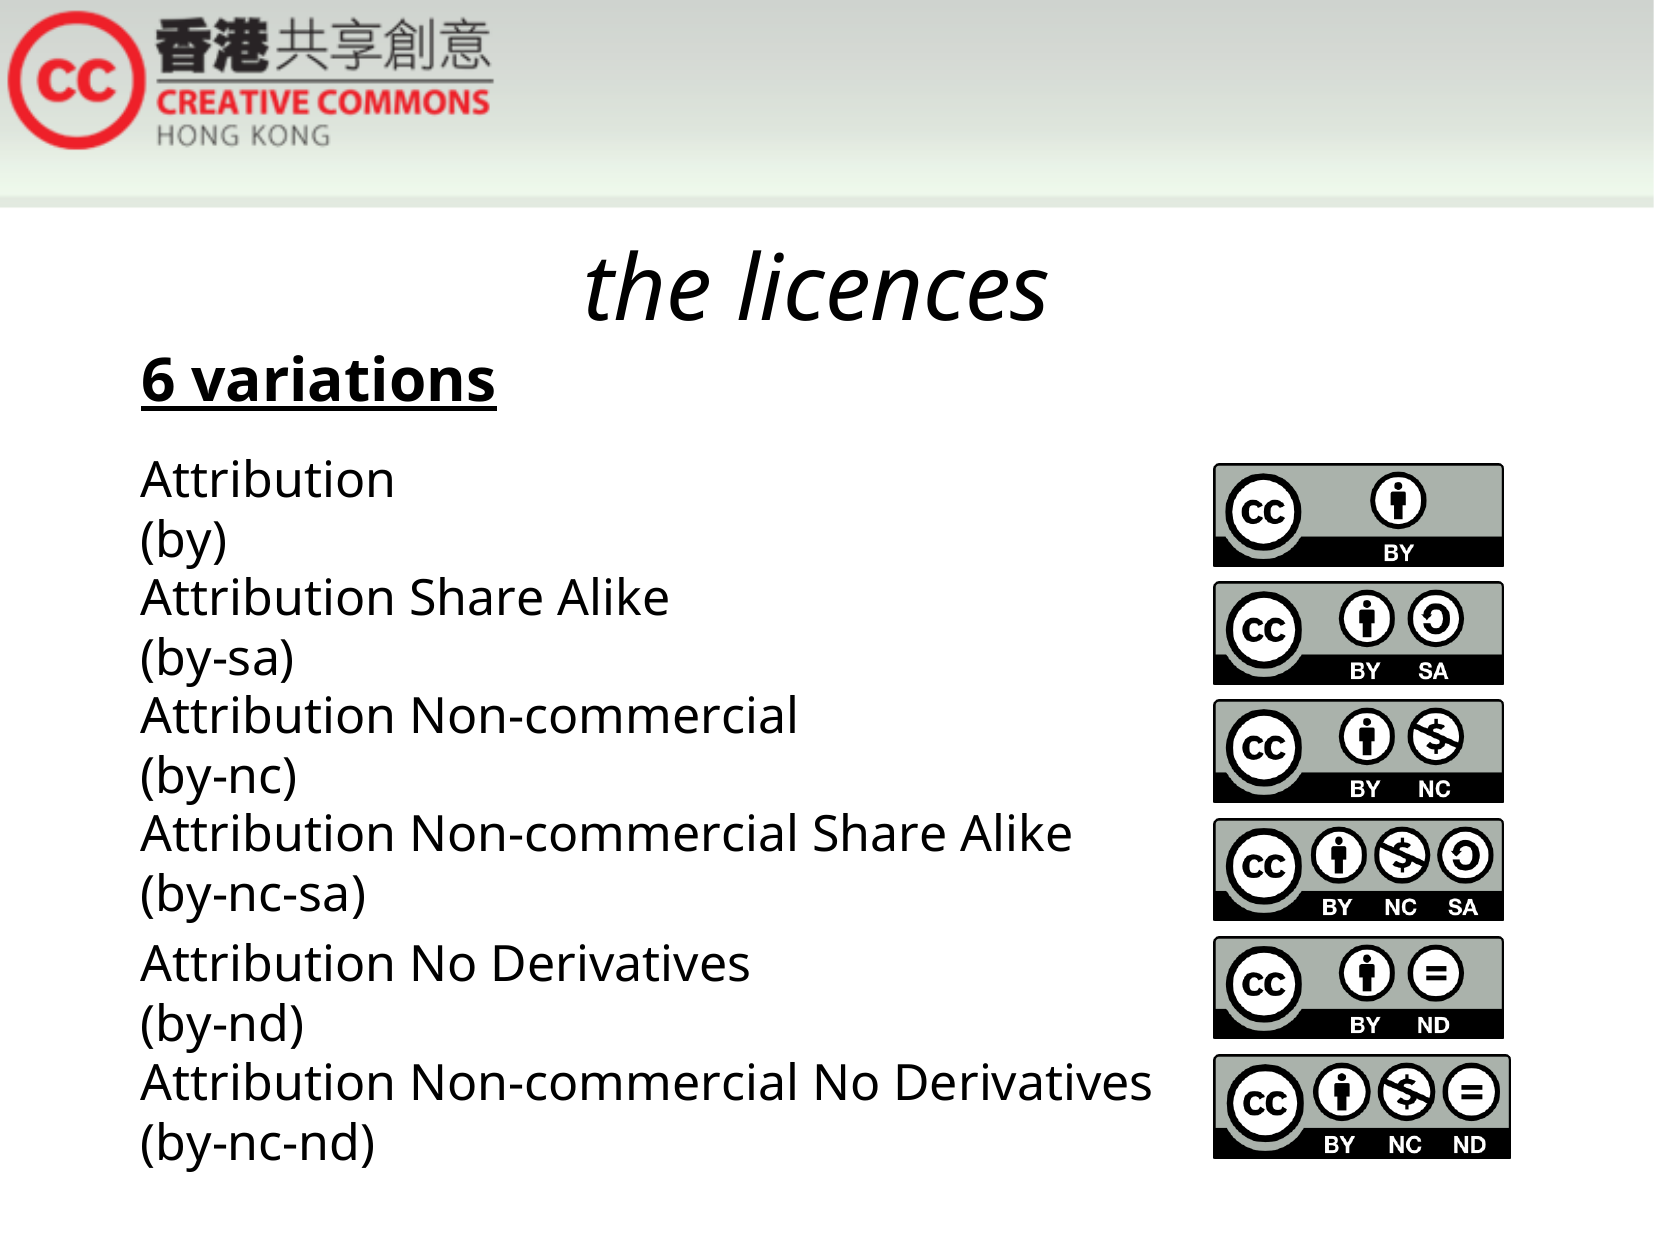

the licences
6 variations
Attribution
(by)
Attribution Share Alike
(by-sa)
Attribution Non-commercial
(by-nc)
Attribution Non-commercial Share Alike
(by-nc-sa)
Attribution No Derivatives
(by-nd)
Attribution Non-commercial No Derivatives (by-nc-nd)